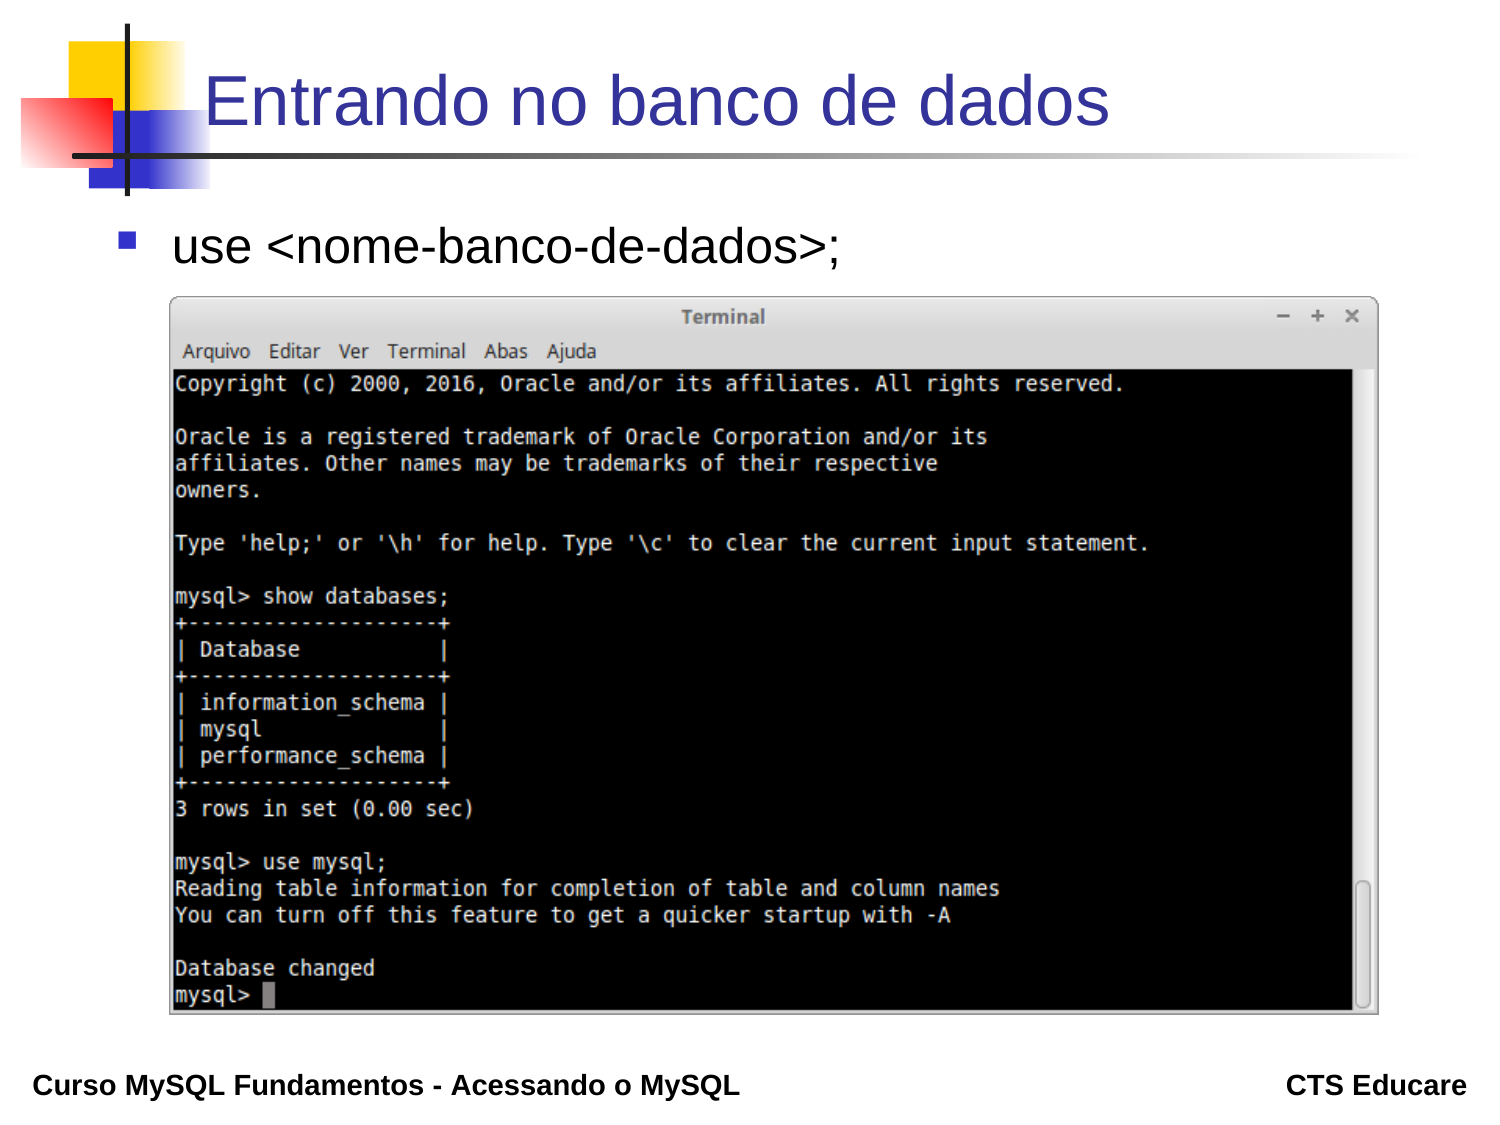

Entrando no banco de dados
use <nome-banco-de-dados>;